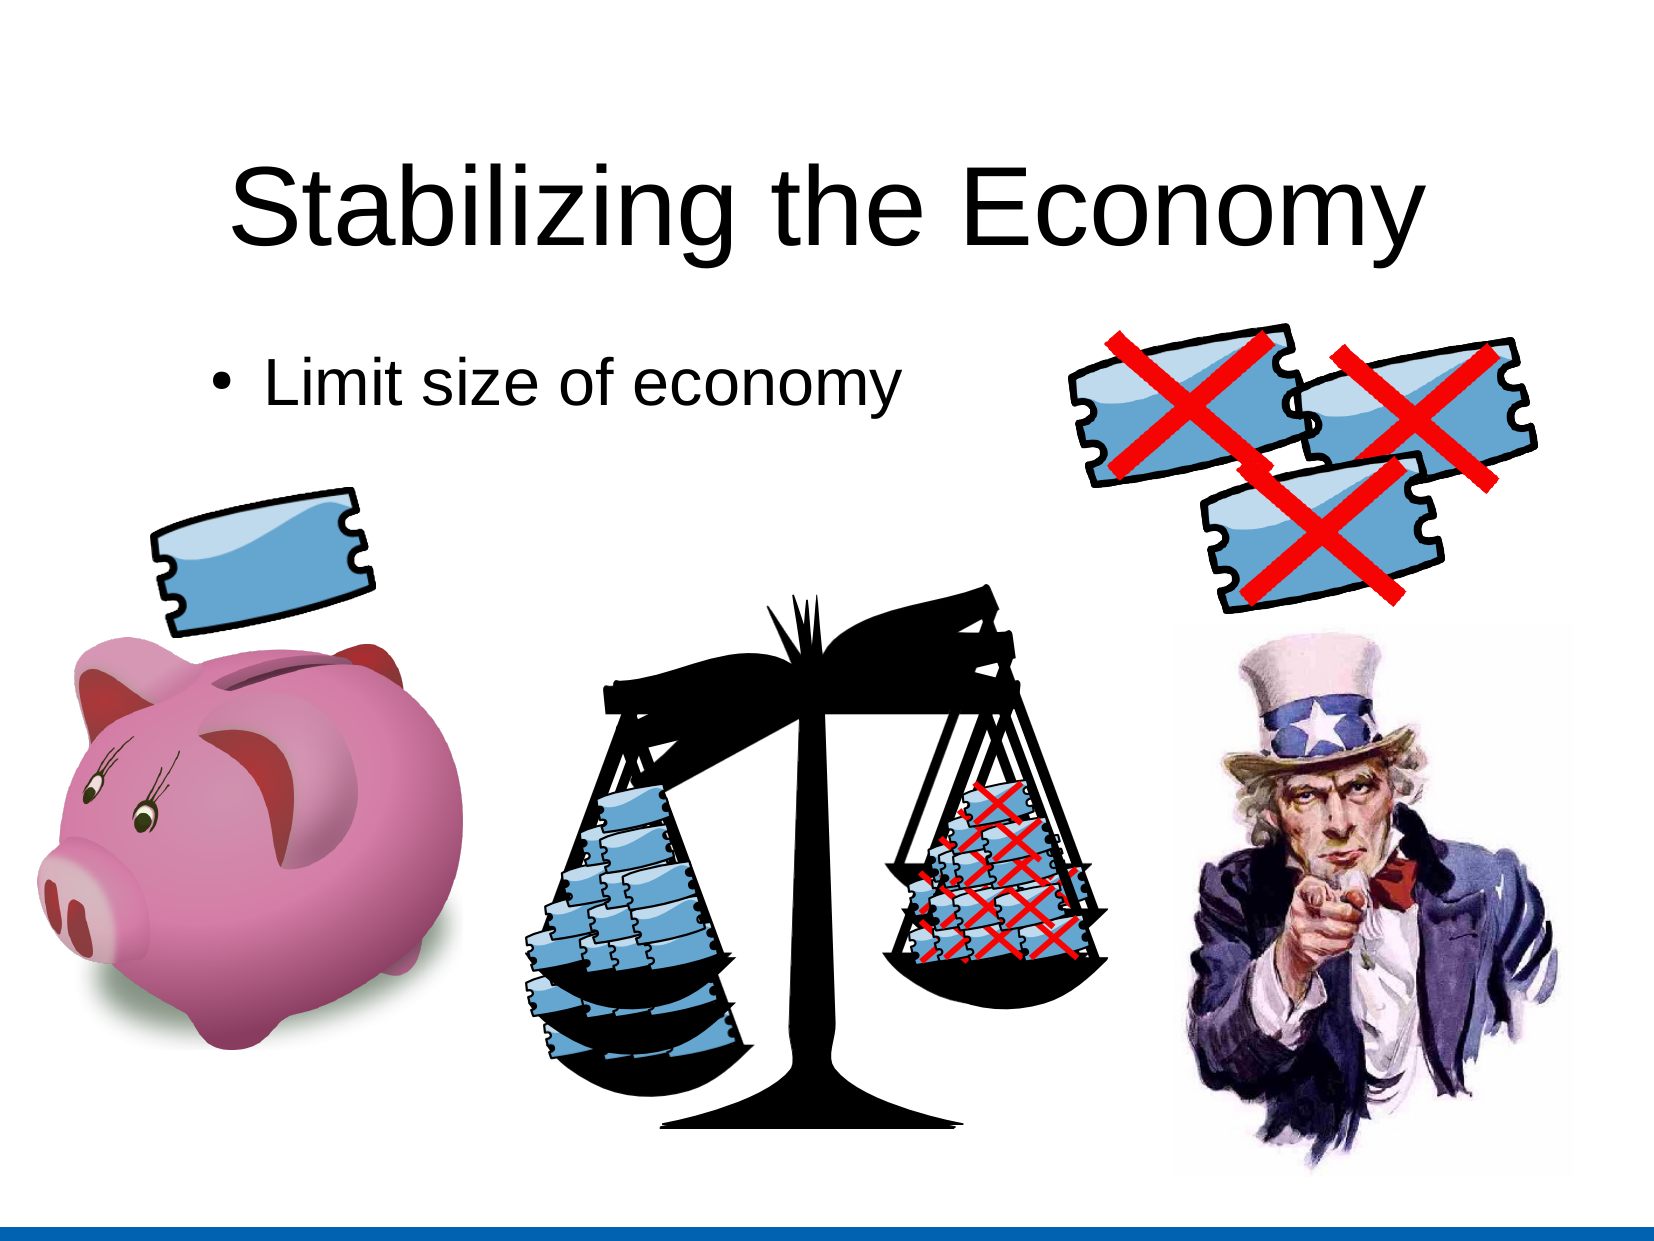

# Stabilizing the Economy
Limit size of economy